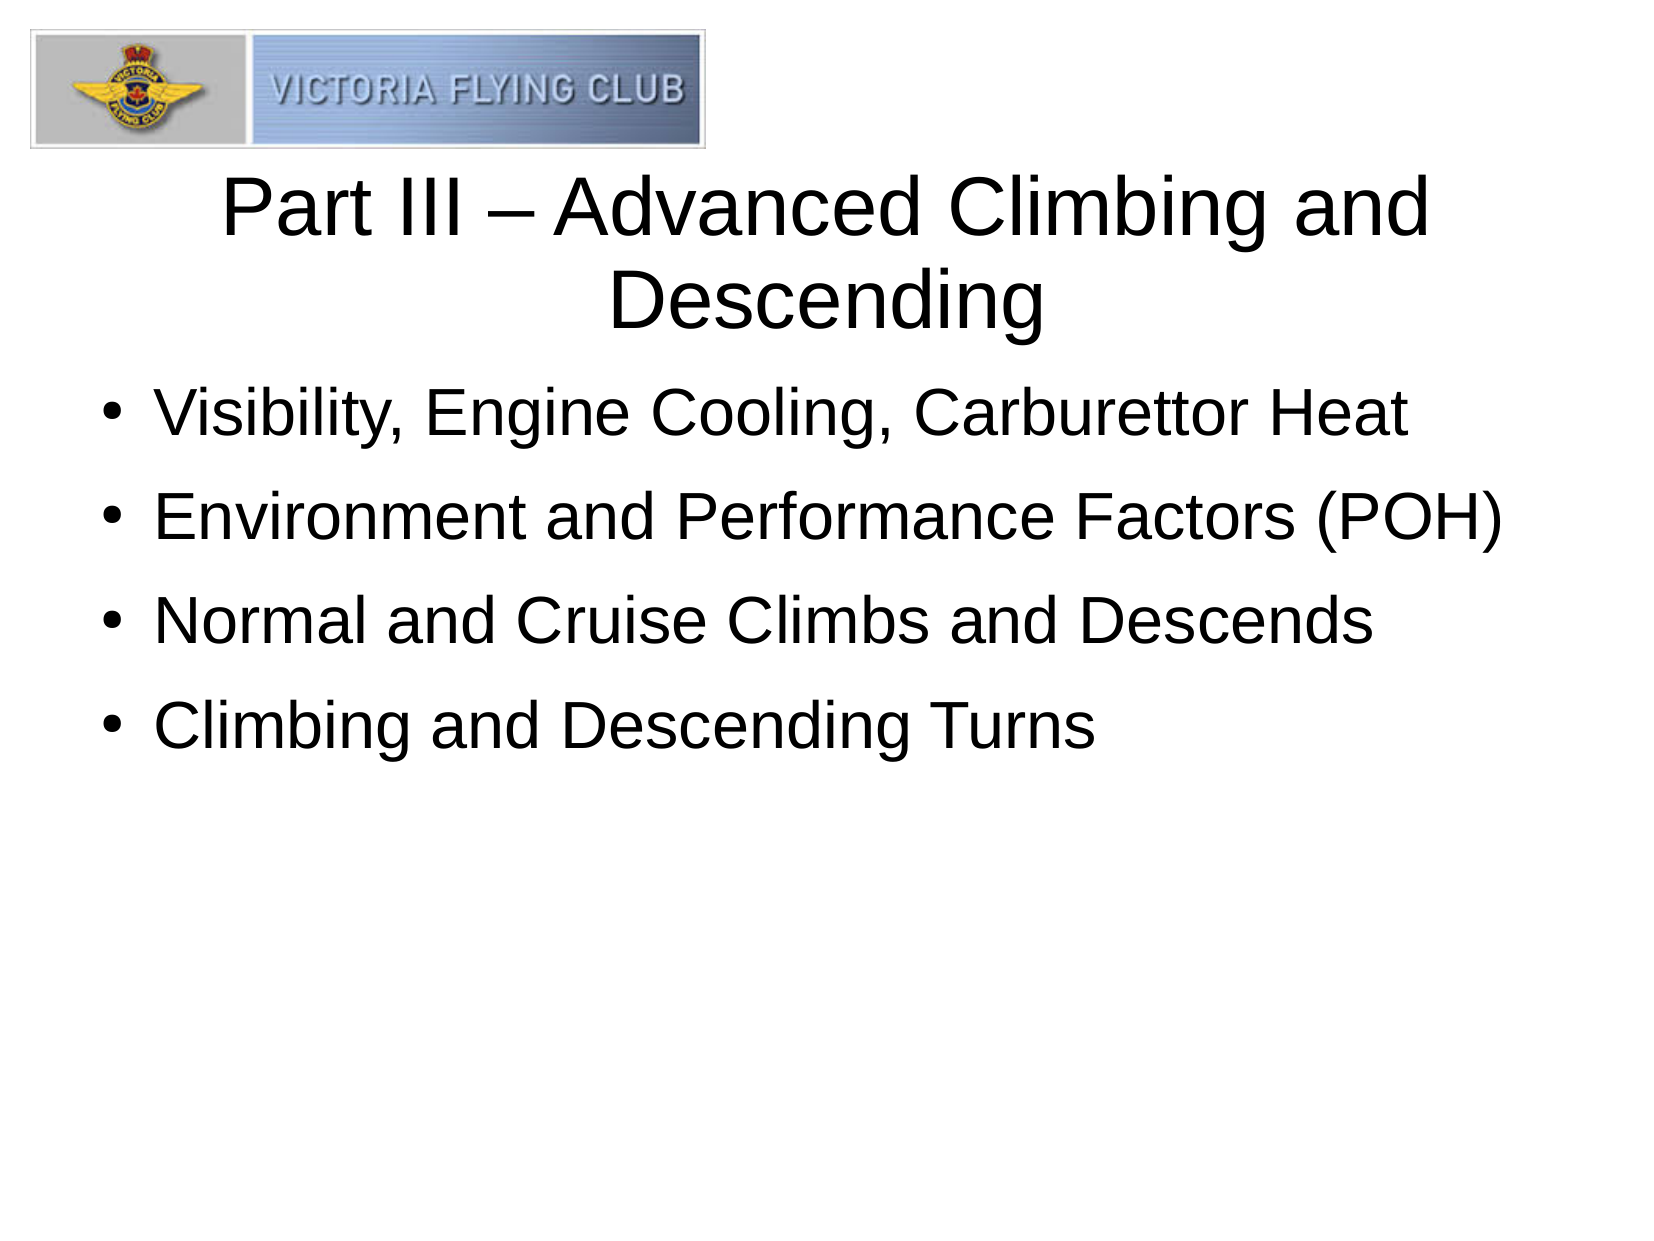

# Part III – Advanced Climbing and Descending
Visibility, Engine Cooling, Carburettor Heat
Environment and Performance Factors (POH)
Normal and Cruise Climbs and Descends
Climbing and Descending Turns